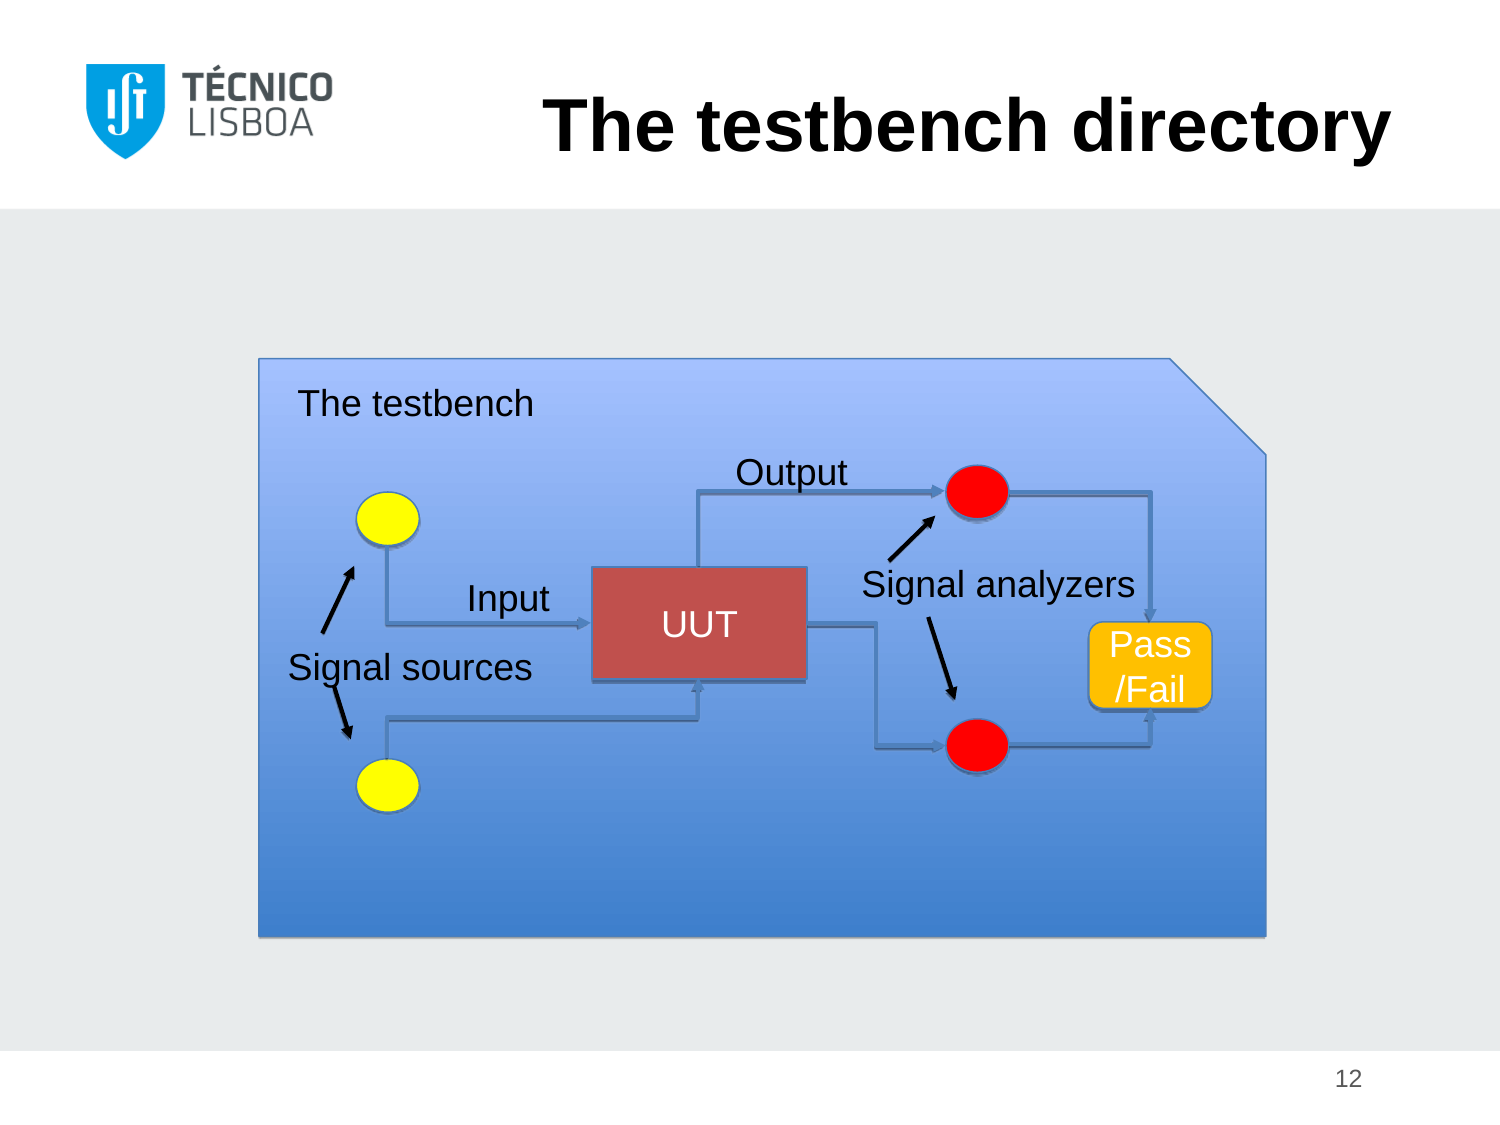

# The testbench directory
The testbench
Output
Signal analyzers
Input
UUT
Pass/Fail
Signal sources
12